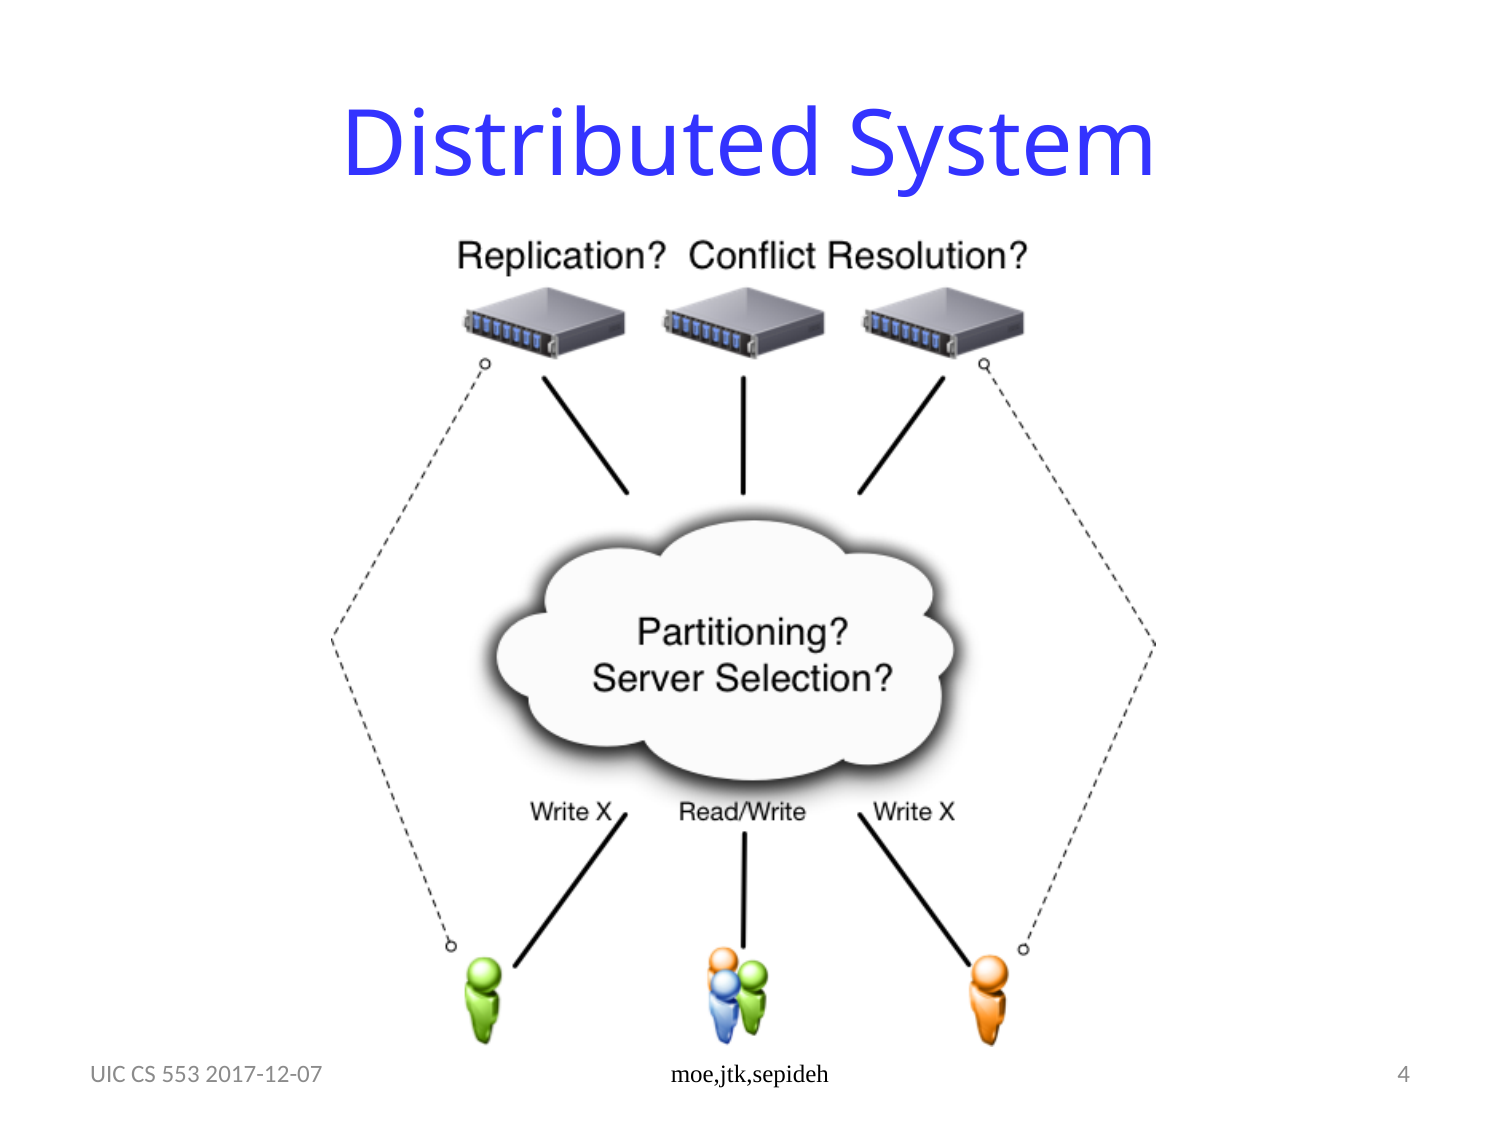

# Distributed System
UIC CS 553 2017-12-07
moe,jtk,sepideh
4